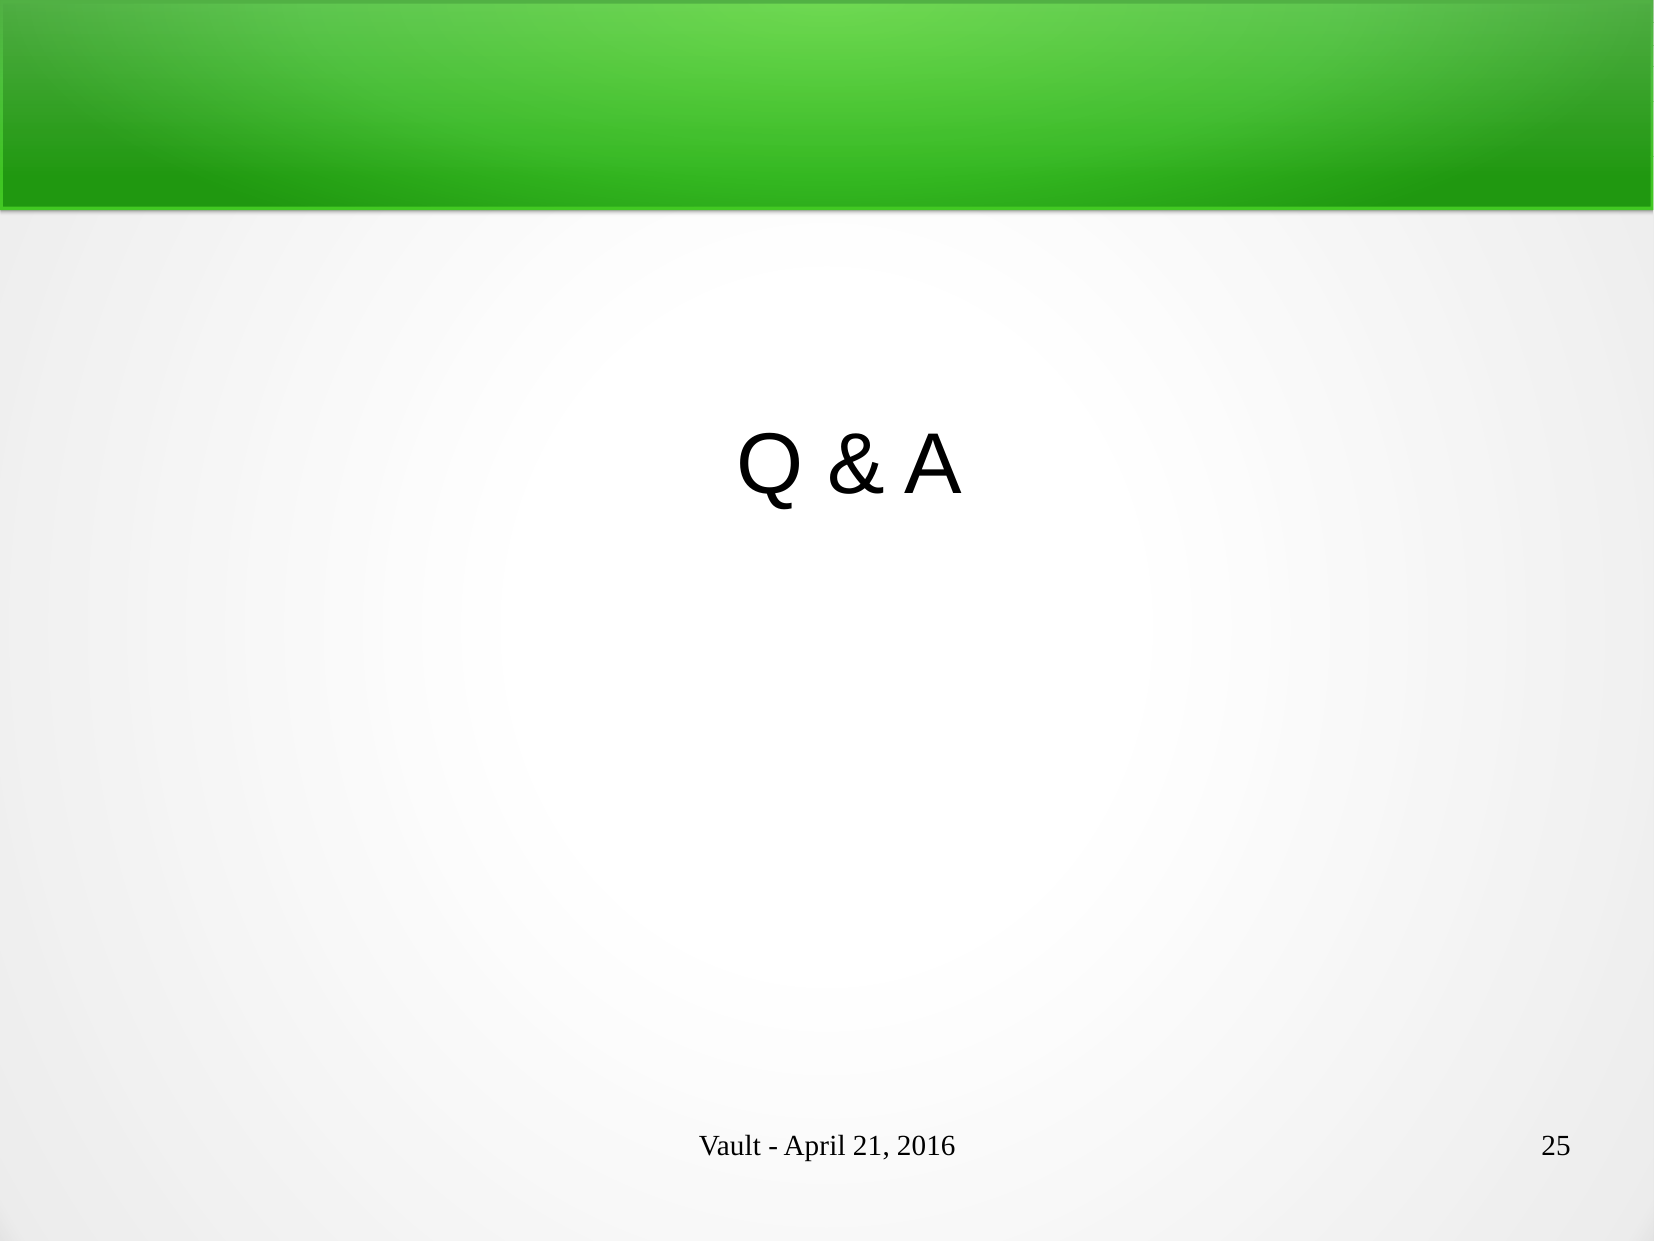

# Q & A
Vault - April 21, 2016
25